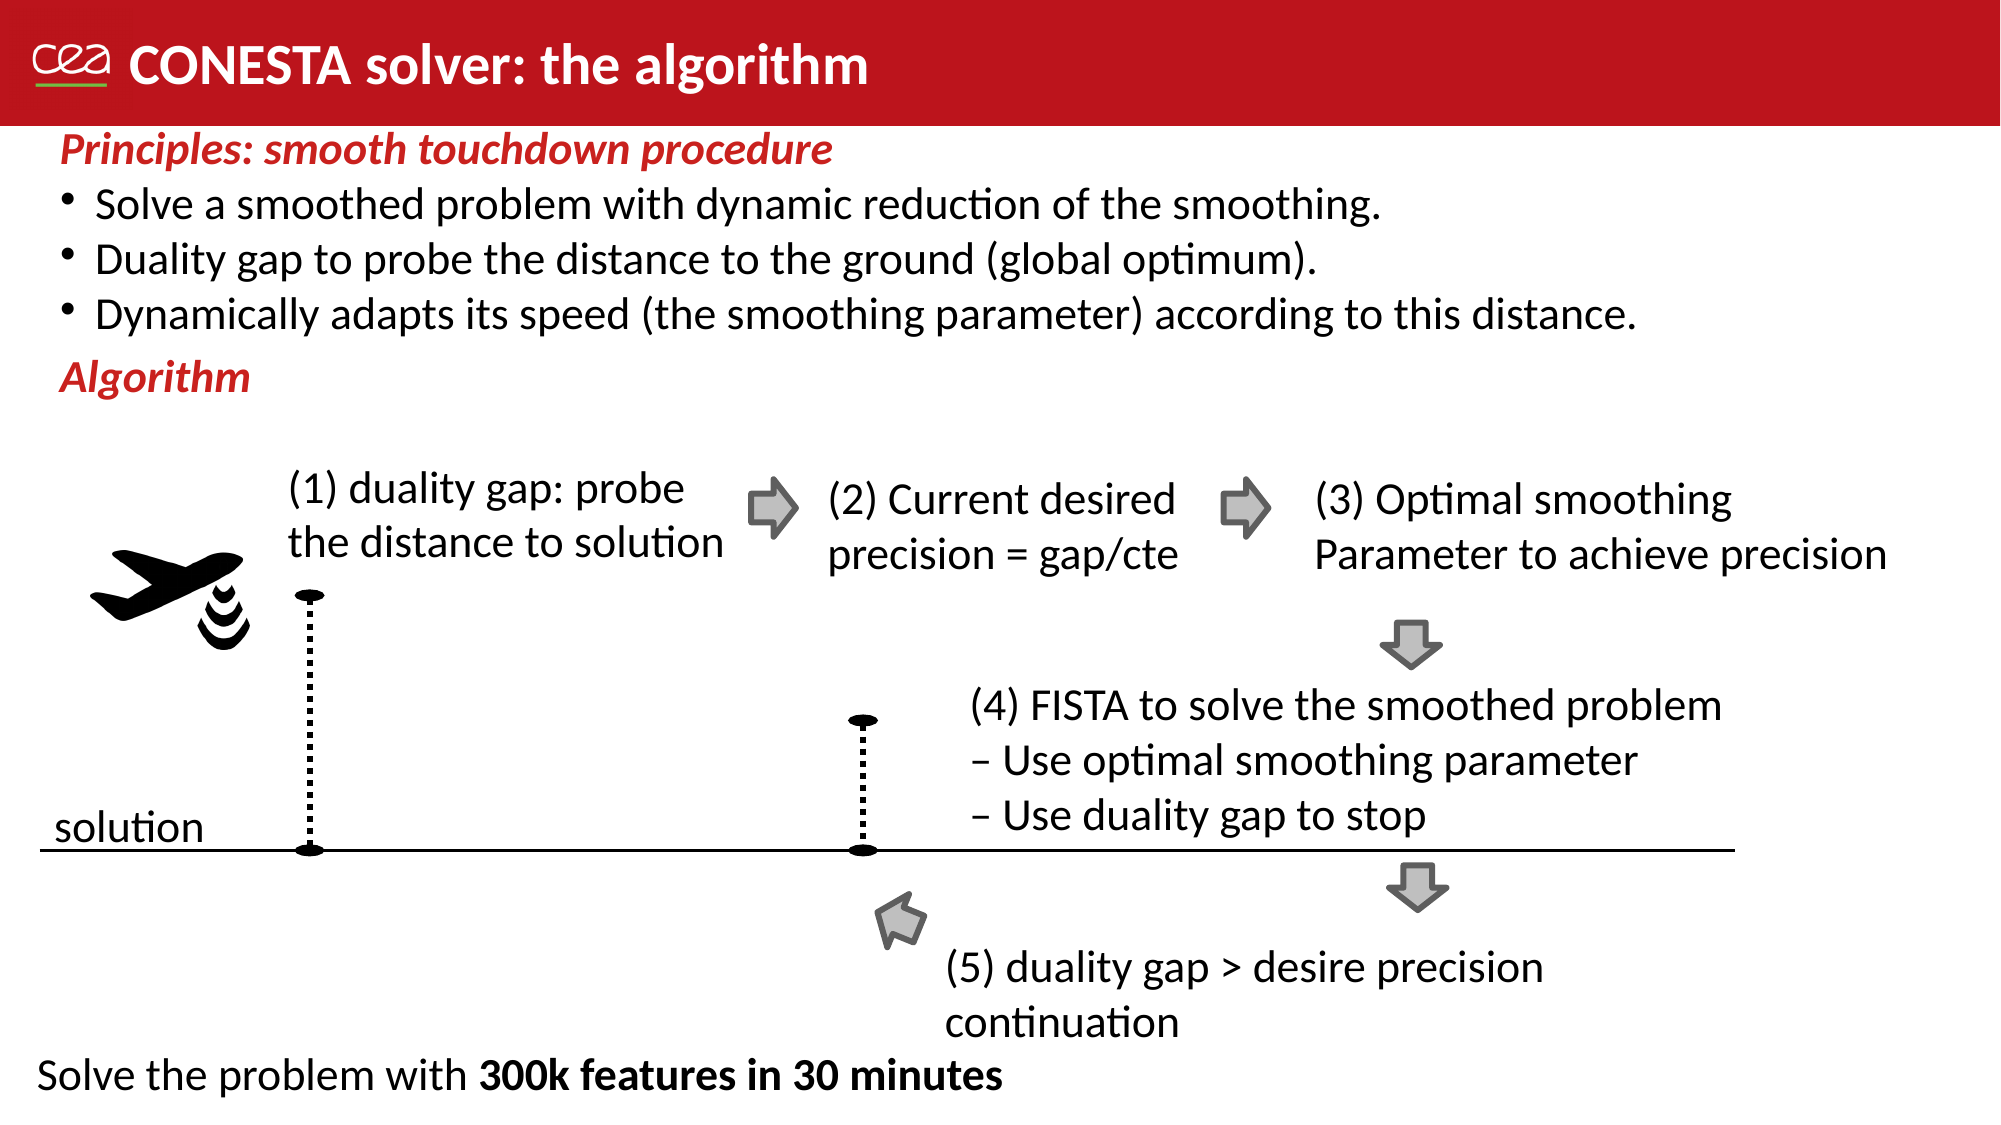

CONESTA solver: the algorithm
Principles: smooth touchdown procedure
Solve a smoothed problem with dynamic reduction of the smoothing.
Duality gap to probe the distance to the ground (global optimum).
Dynamically adapts its speed (the smoothing parameter) according to this distance.
Algorithm
(1) duality gap: probe
the distance to solution
(3) Optimal smoothing
Parameter to achieve precision
(2) Current desired
precision = gap/cte
(4) FISTA to solve the smoothed problem
– Use optimal smoothing parameter
– Use duality gap to stop
solution
(5) duality gap > desire precision
continuation
Solve the problem with 300k features in 30 minutes